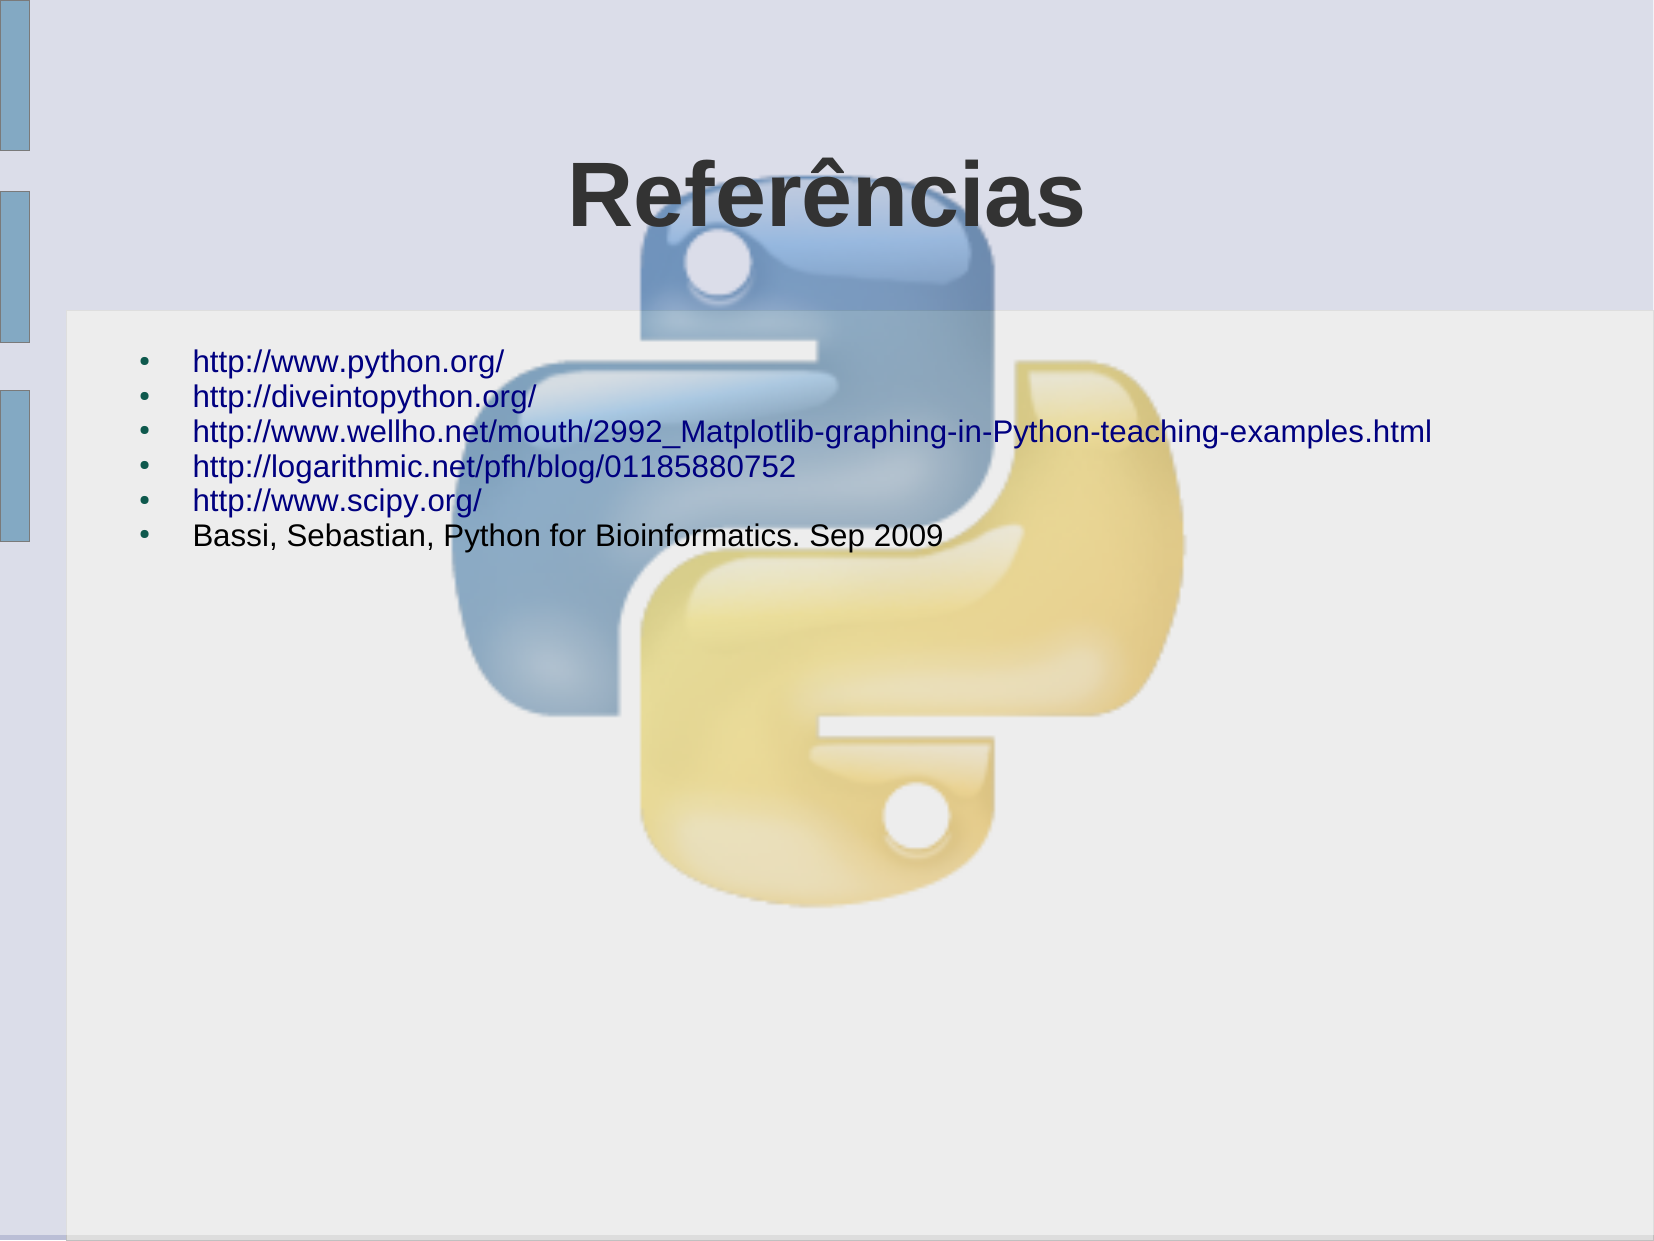

# Referências
http://www.python.org/
http://diveintopython.org/
http://www.wellho.net/mouth/2992_Matplotlib-graphing-in-Python-teaching-examples.html
http://logarithmic.net/pfh/blog/01185880752
http://www.scipy.org/
Bassi, Sebastian, Python for Bioinformatics. Sep 2009